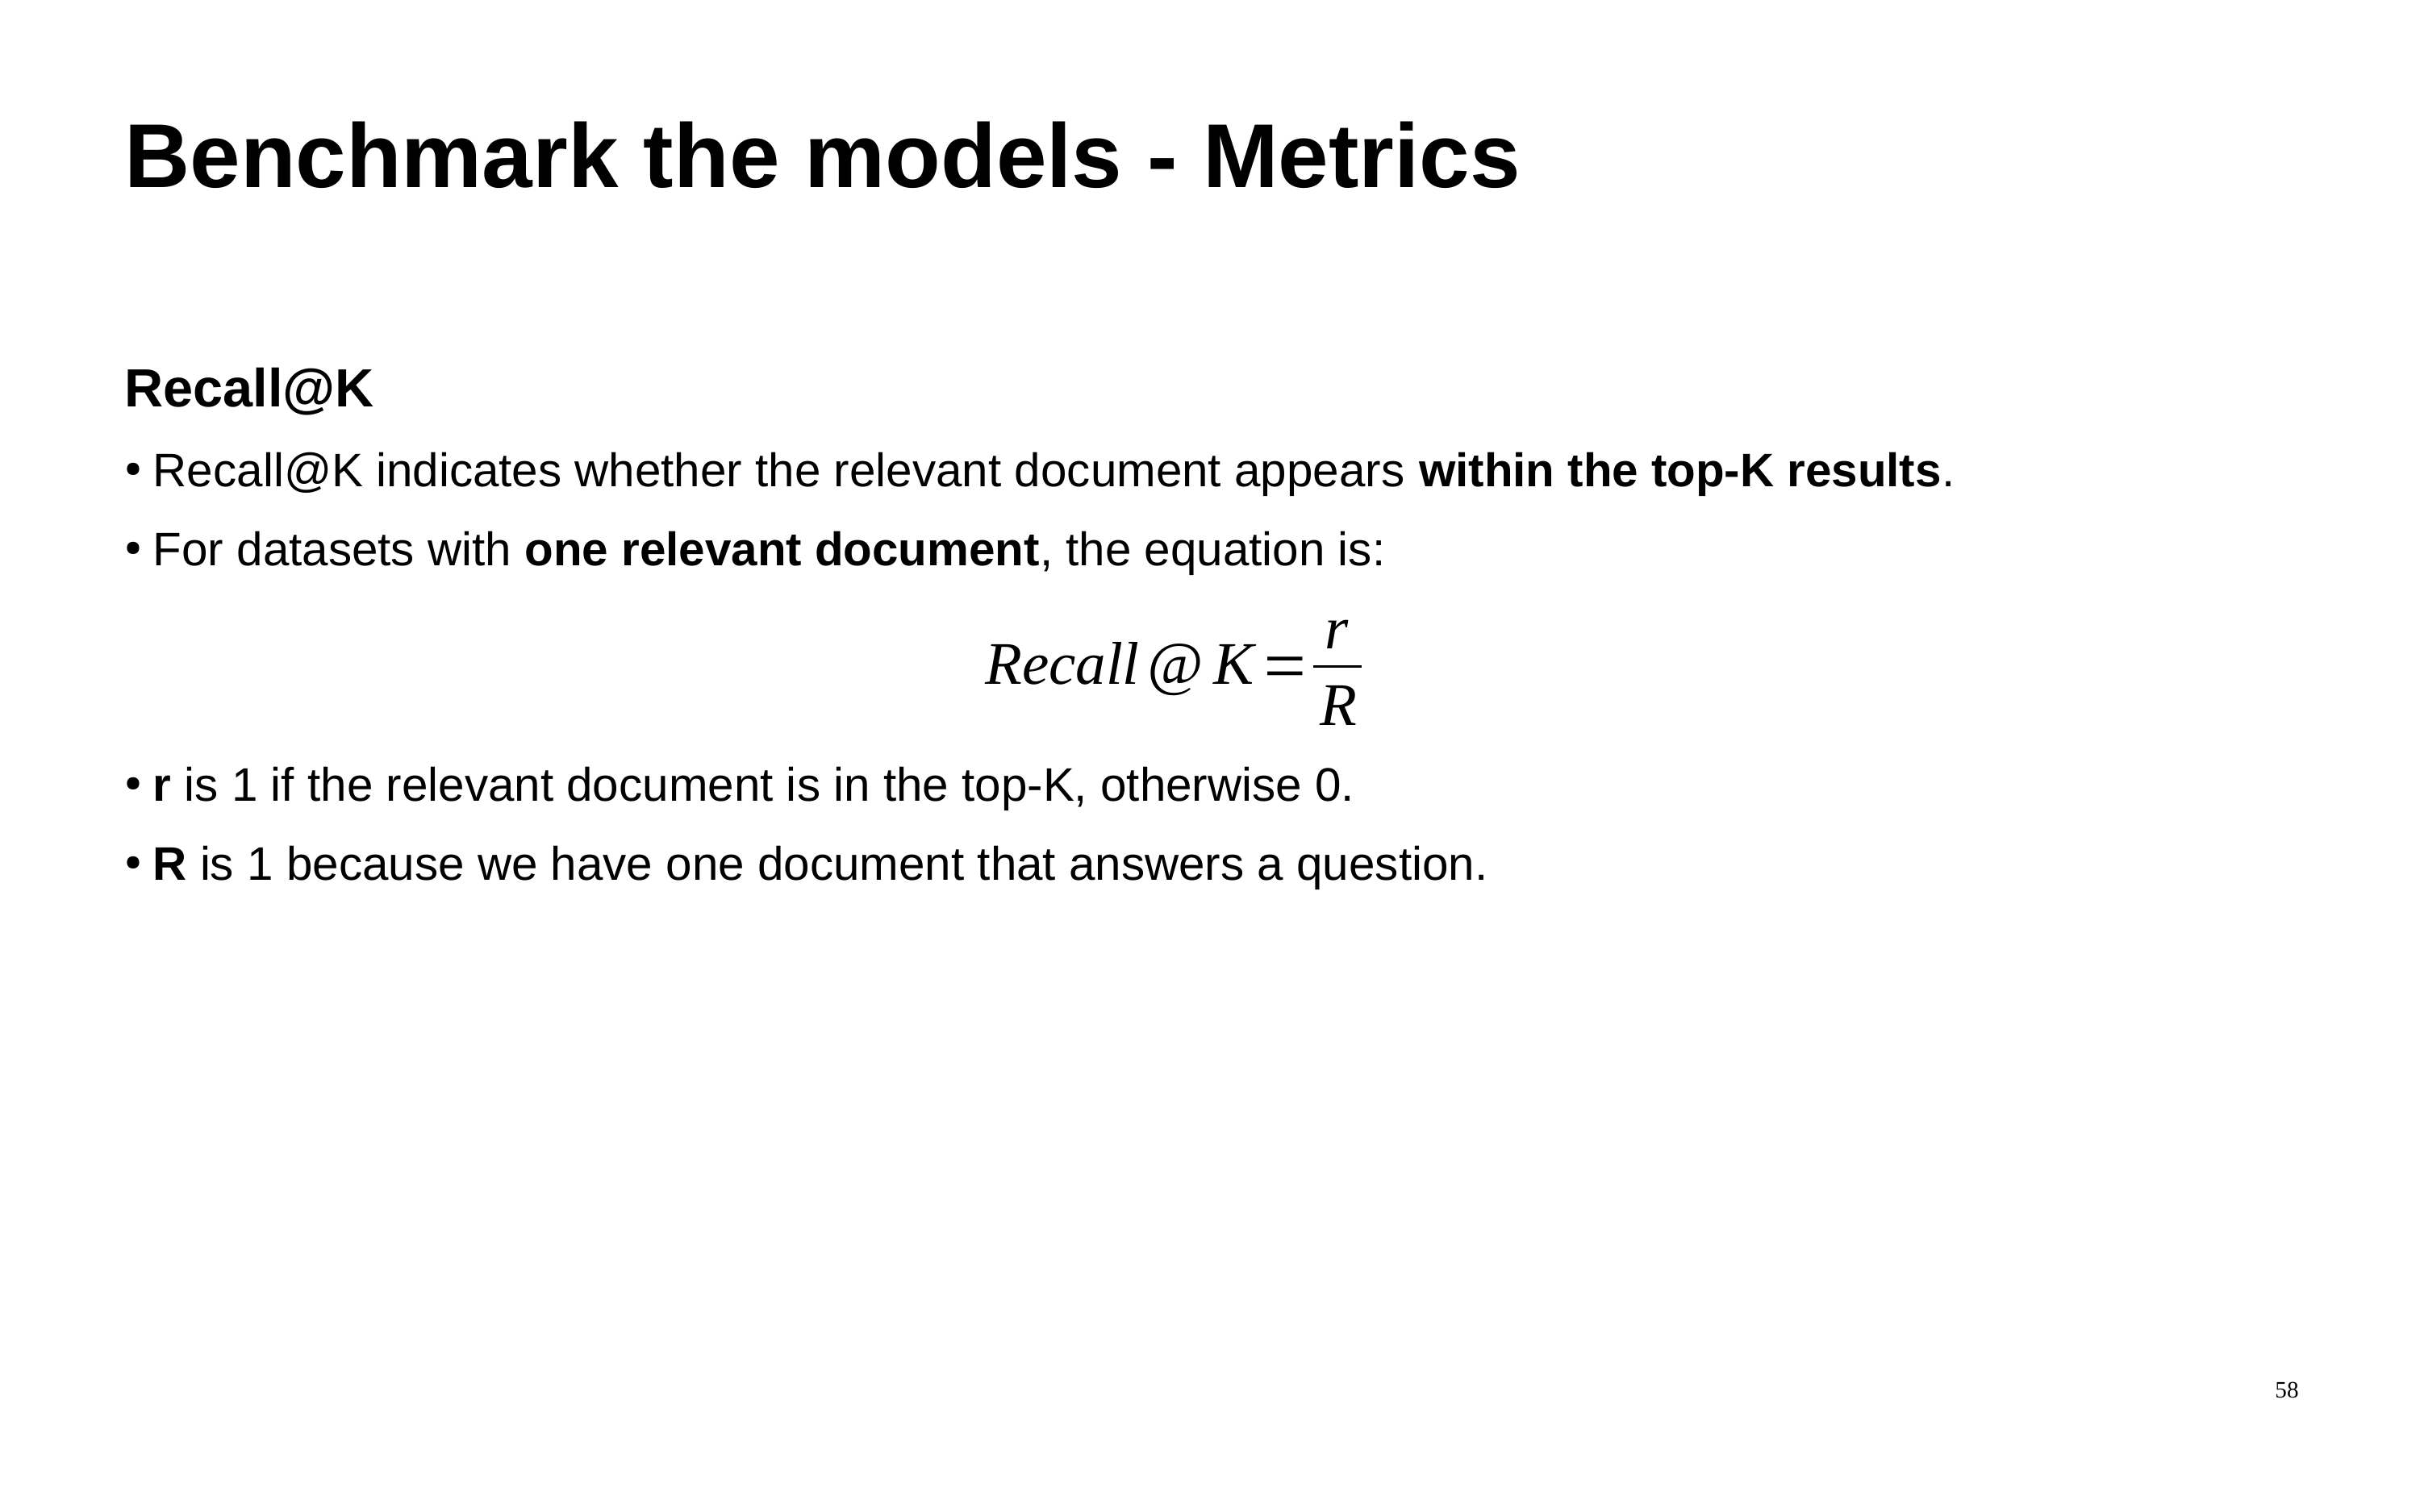

Benchmark the models - Metrics
Recall@K
Recall@K indicates whether the relevant document appears within the top-K results.
For datasets with one relevant document, the equation is:
r is 1 if the relevant document is in the top-K, otherwise 0.
R is 1 because we have one document that answers a question.
58